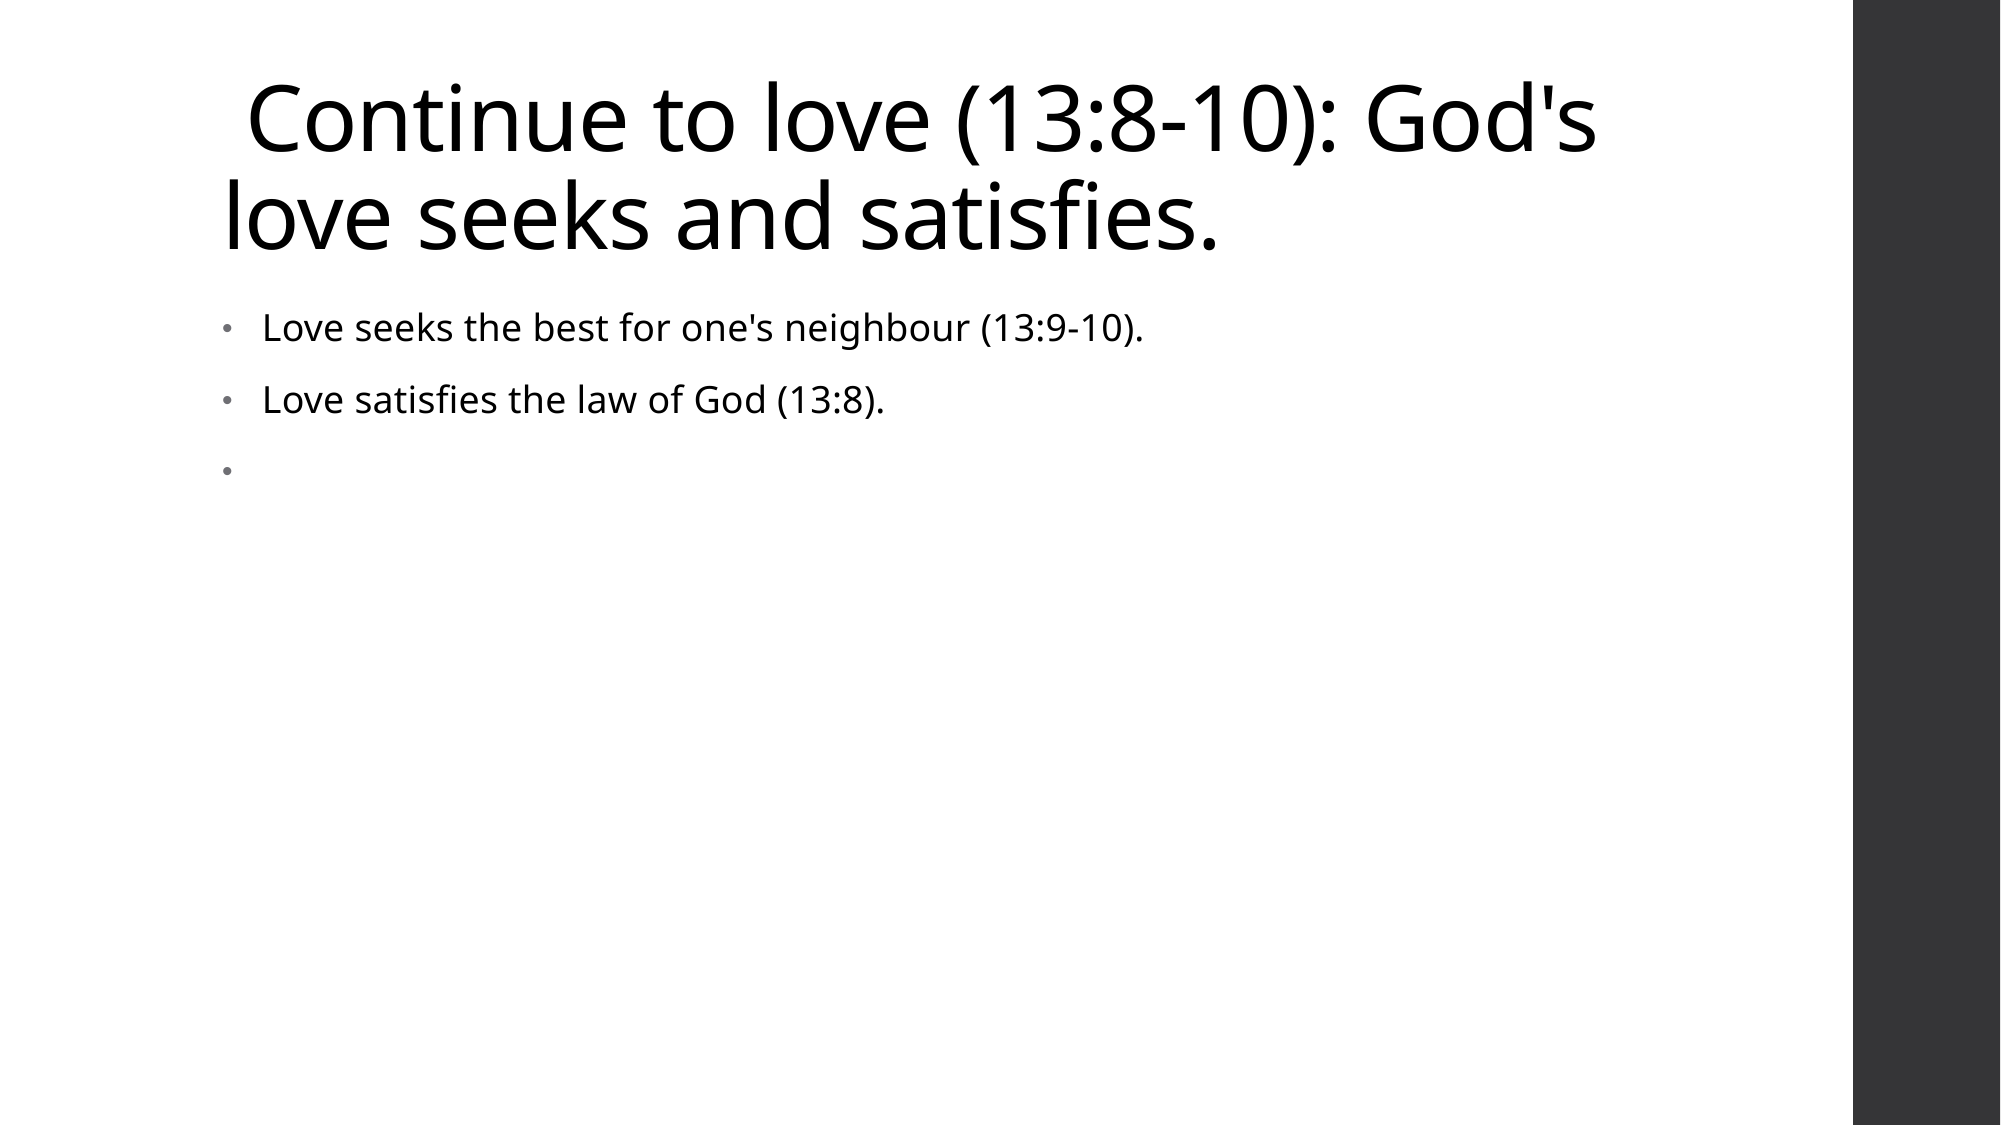

# Continue to love (13:8-10): God's love seeks and satisfies.
 Love seeks the best for one's neighbour (13:9-10).
 Love satisfies the law of God (13:8).